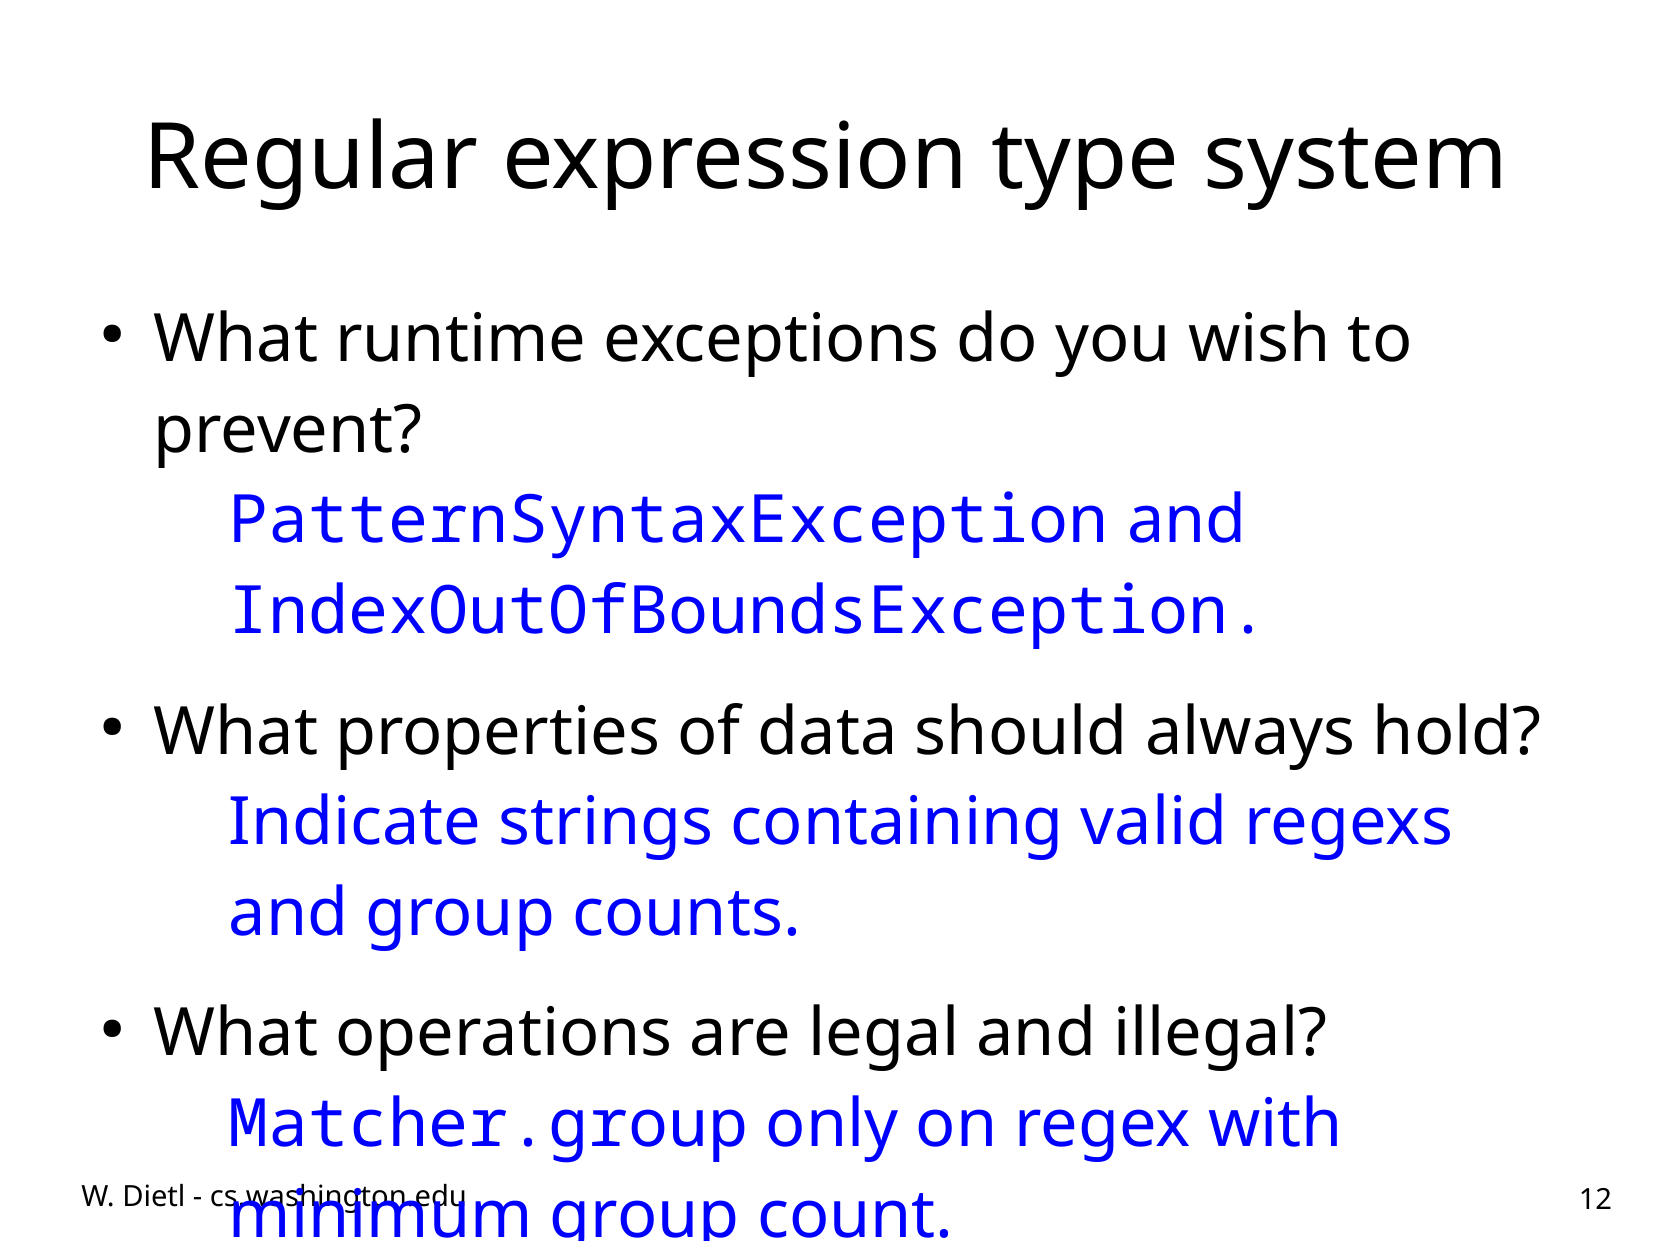

# Regular expression type system
What runtime exceptions do you wish to prevent?
	PatternSyntaxException and
	IndexOutOfBoundsException.
What properties of data should always hold?
	Indicate strings containing valid regexs
 	and group counts.
What operations are legal and illegal?
	Matcher.group only on regex with
	minimum group count.
W. Dietl - cs.washington.edu
12